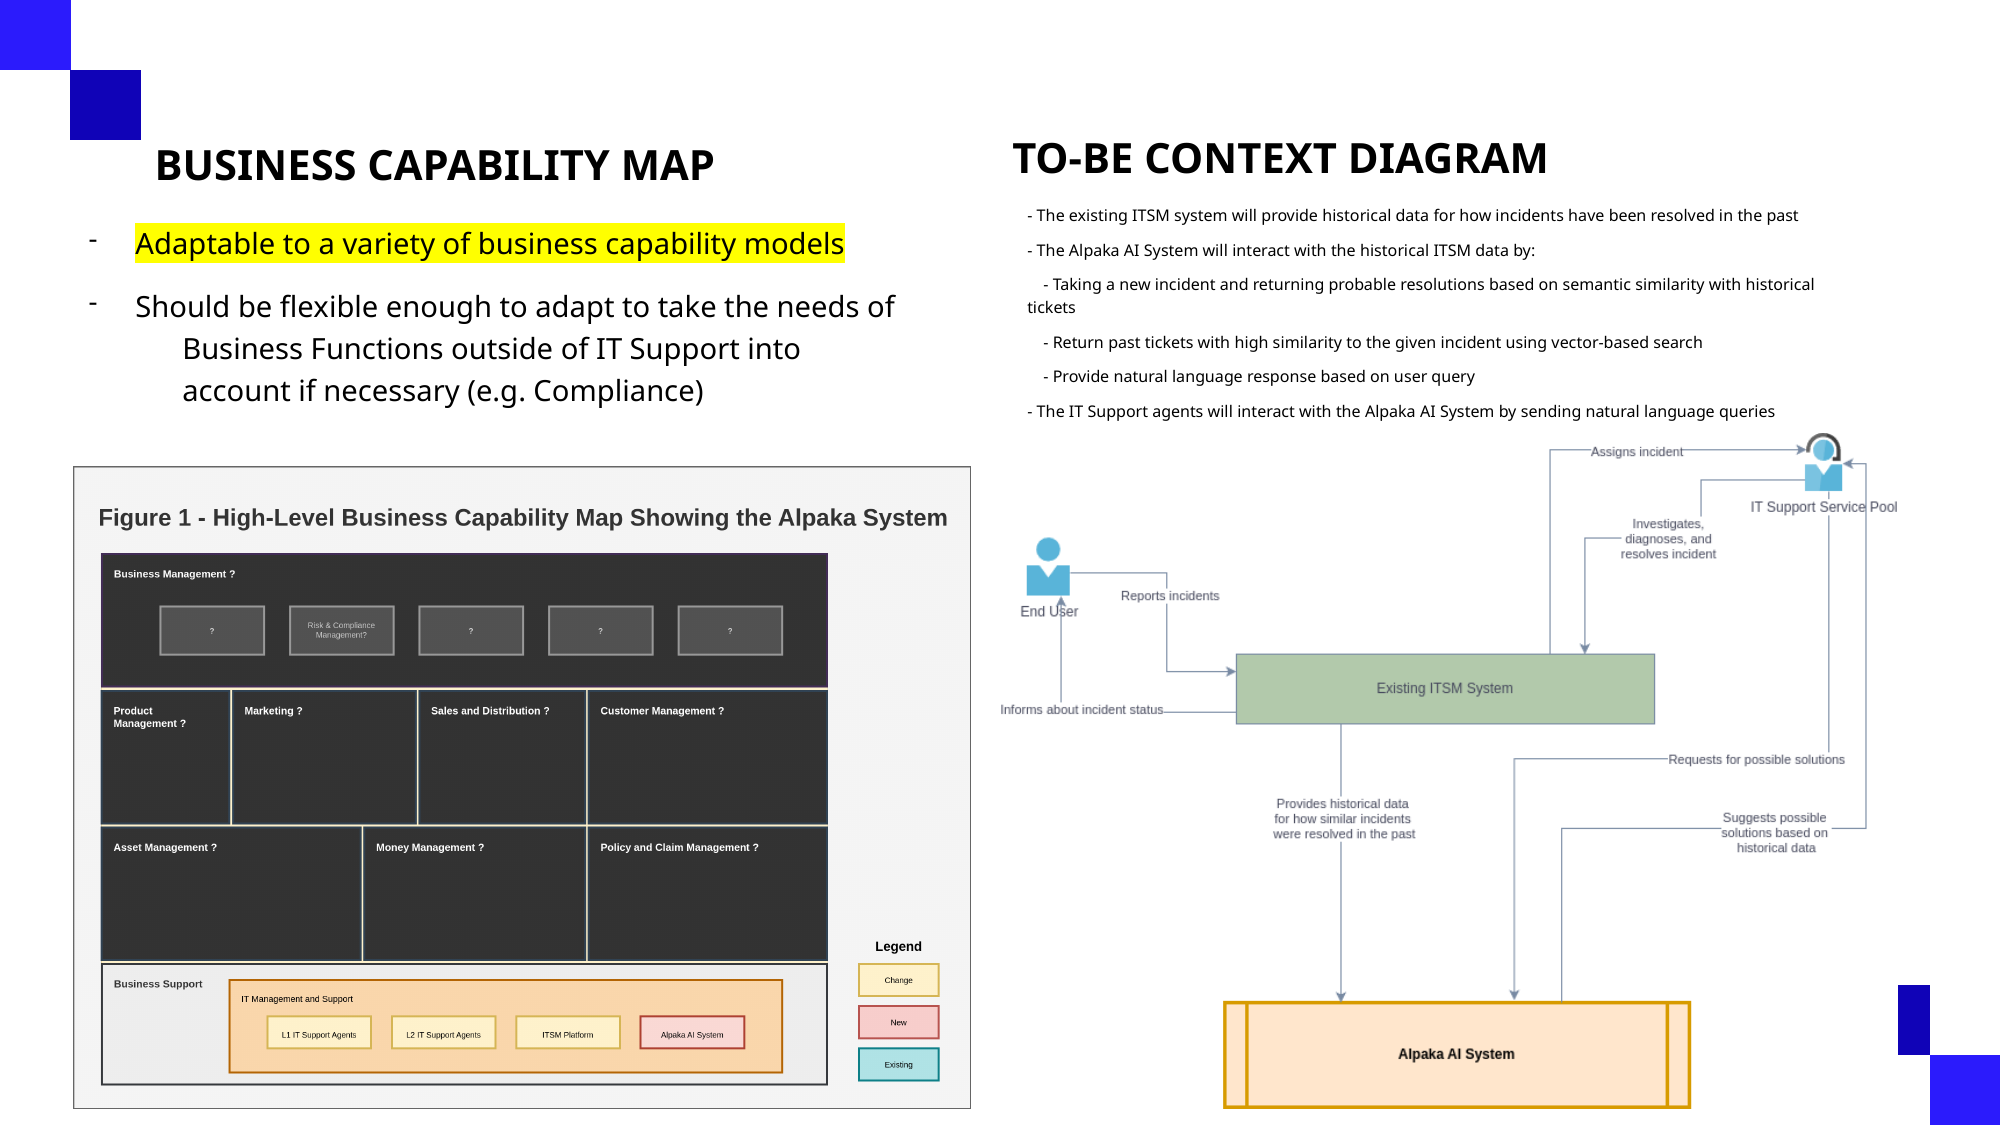

# Business Capability Map
To-be Context Diagram
- The existing ITSM system will provide historical data for how incidents have been resolved in the past
- The Alpaka AI System will interact with the historical ITSM data by:
 - Taking a new incident and returning probable resolutions based on semantic similarity with historical tickets
 - Return past tickets with high similarity to the given incident using vector-based search
 - Provide natural language response based on user query
- The IT Support agents will interact with the Alpaka AI System by sending natural language queries
Adaptable to a variety of business capability models
Should be flexible enough to adapt to take the needs of Business Functions outside of IT Support into account if necessary (e.g. Compliance)